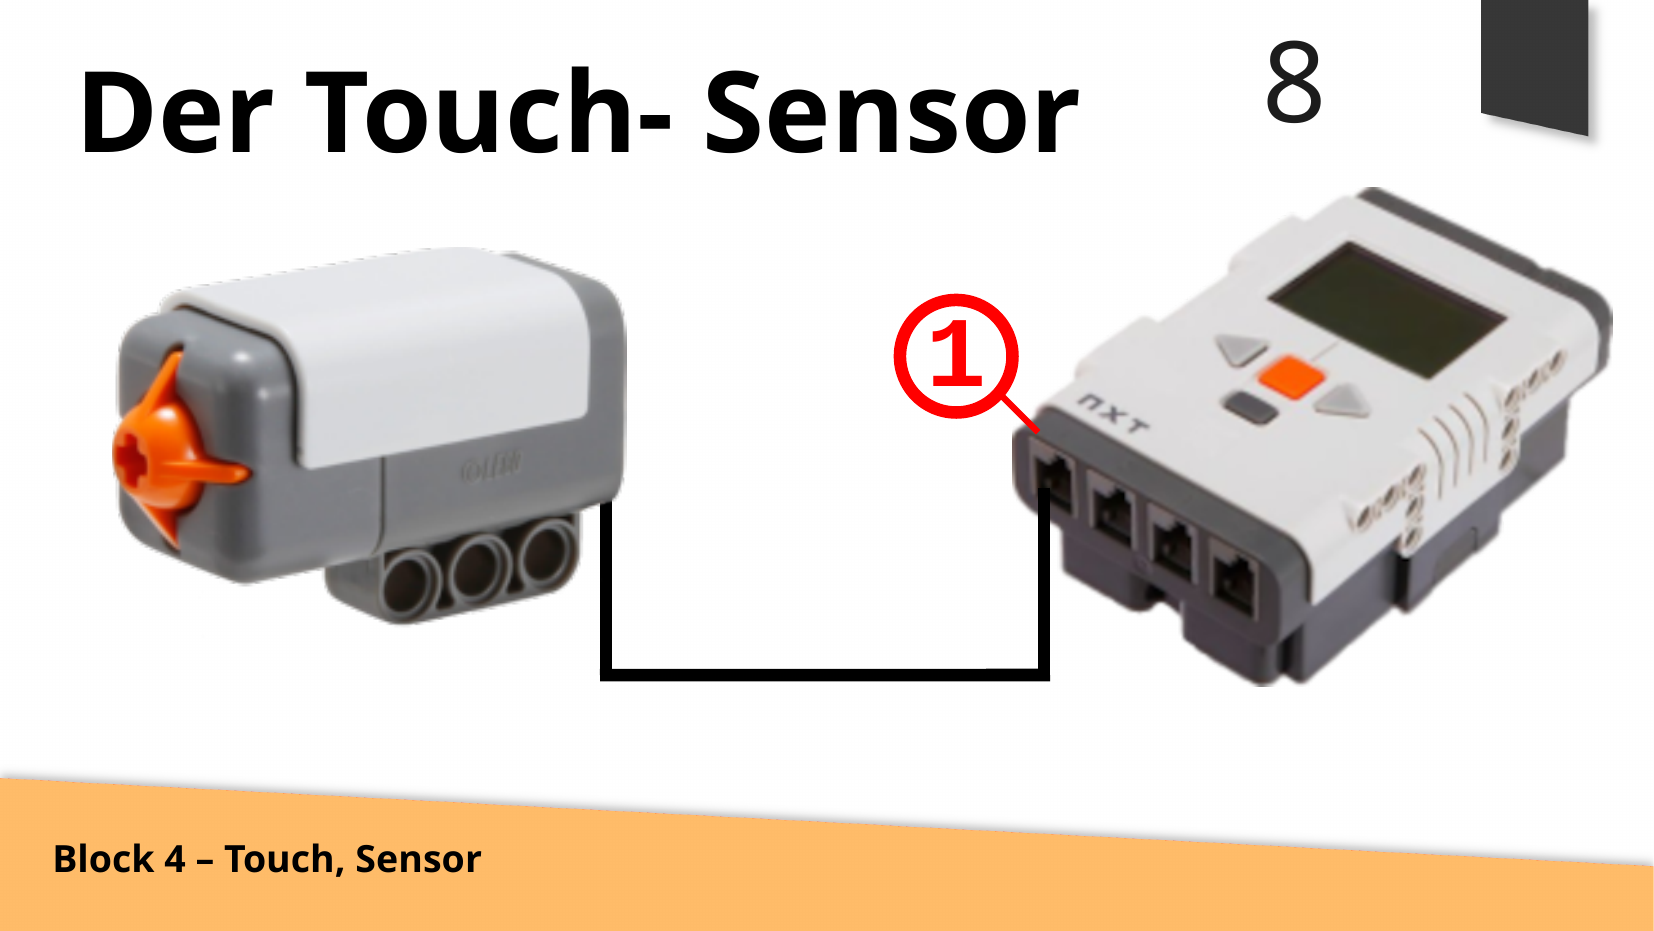

# Der Touch- Sensor
1
Block 4 – Touch, Sensor